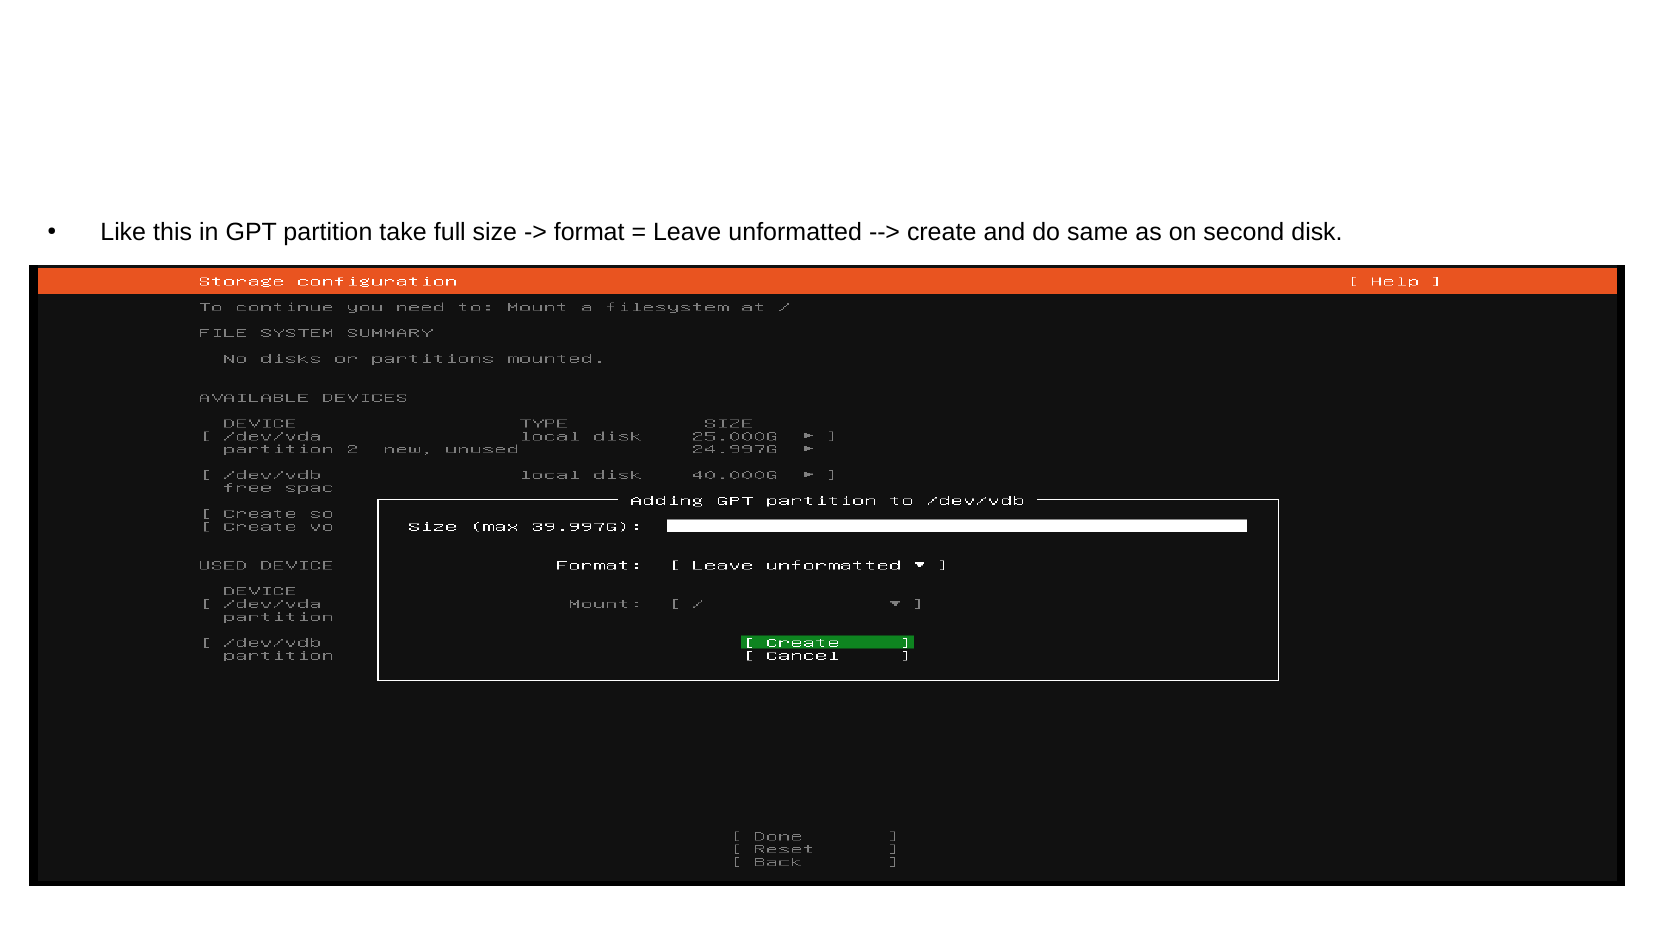

#
Like this in GPT partition take full size -> format = Leave unformatted --> create and do same as on second disk.